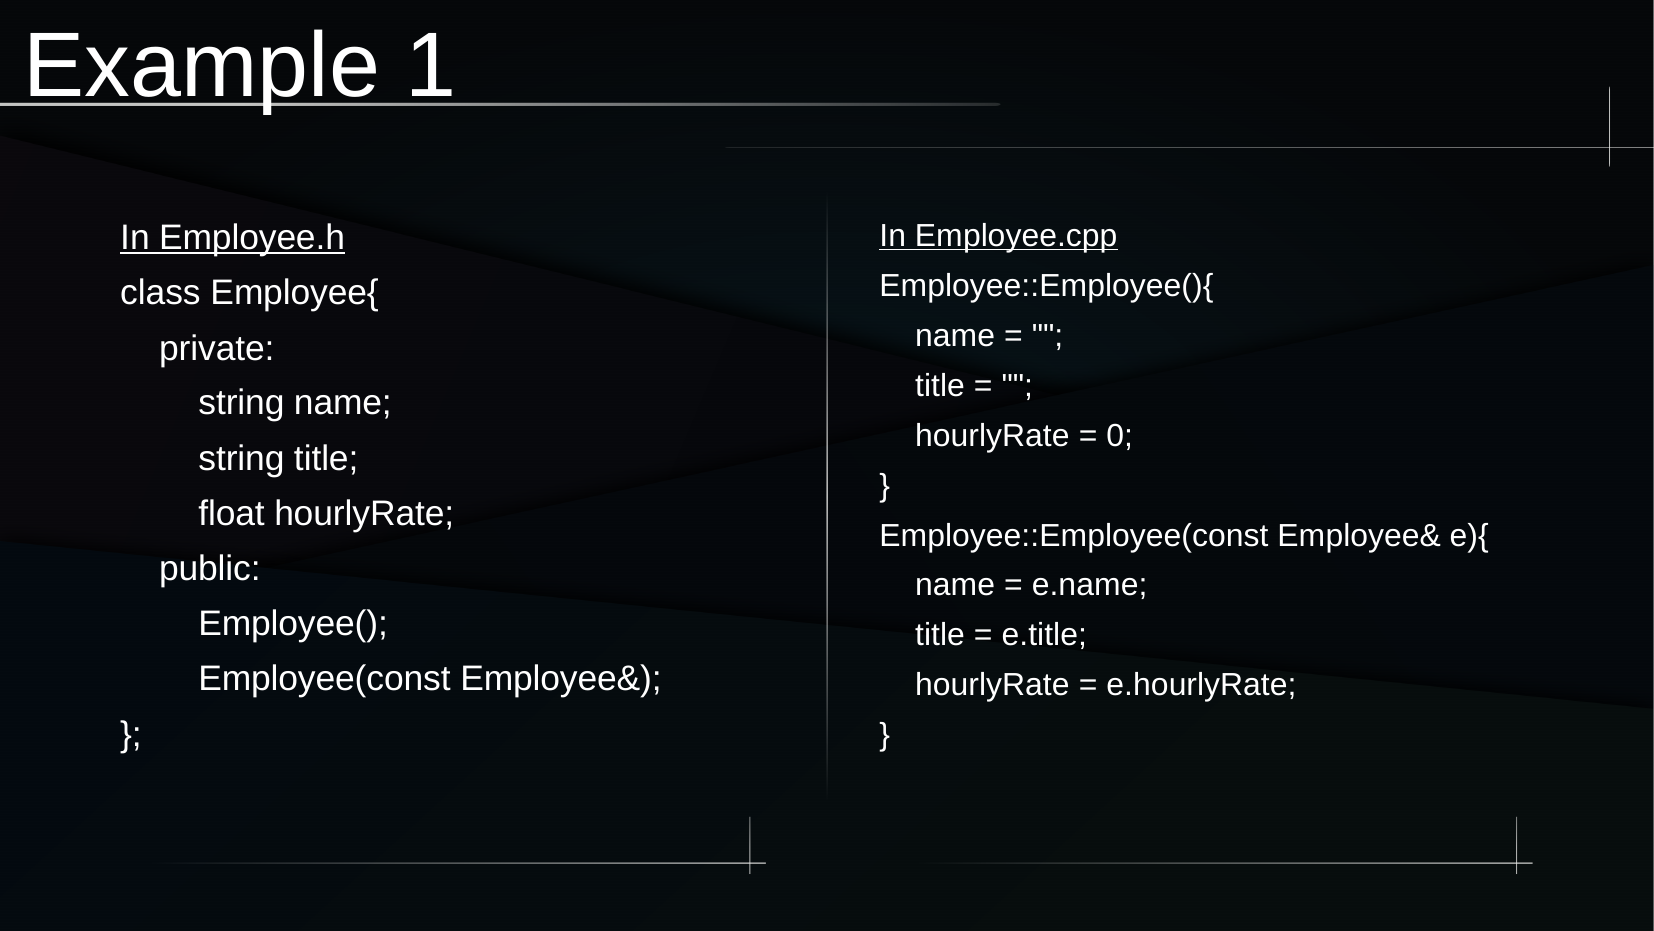

# Example 1
In Employee.h
class Employee{
 private:
 string name;
 string title;
 float hourlyRate;
 public:
 Employee();
 Employee(const Employee&);
};
In Employee.cpp
Employee::Employee(){
 name = "";
 title = "";
 hourlyRate = 0;
}
Employee::Employee(const Employee& e){
 name = e.name;
 title = e.title;
 hourlyRate = e.hourlyRate;
}